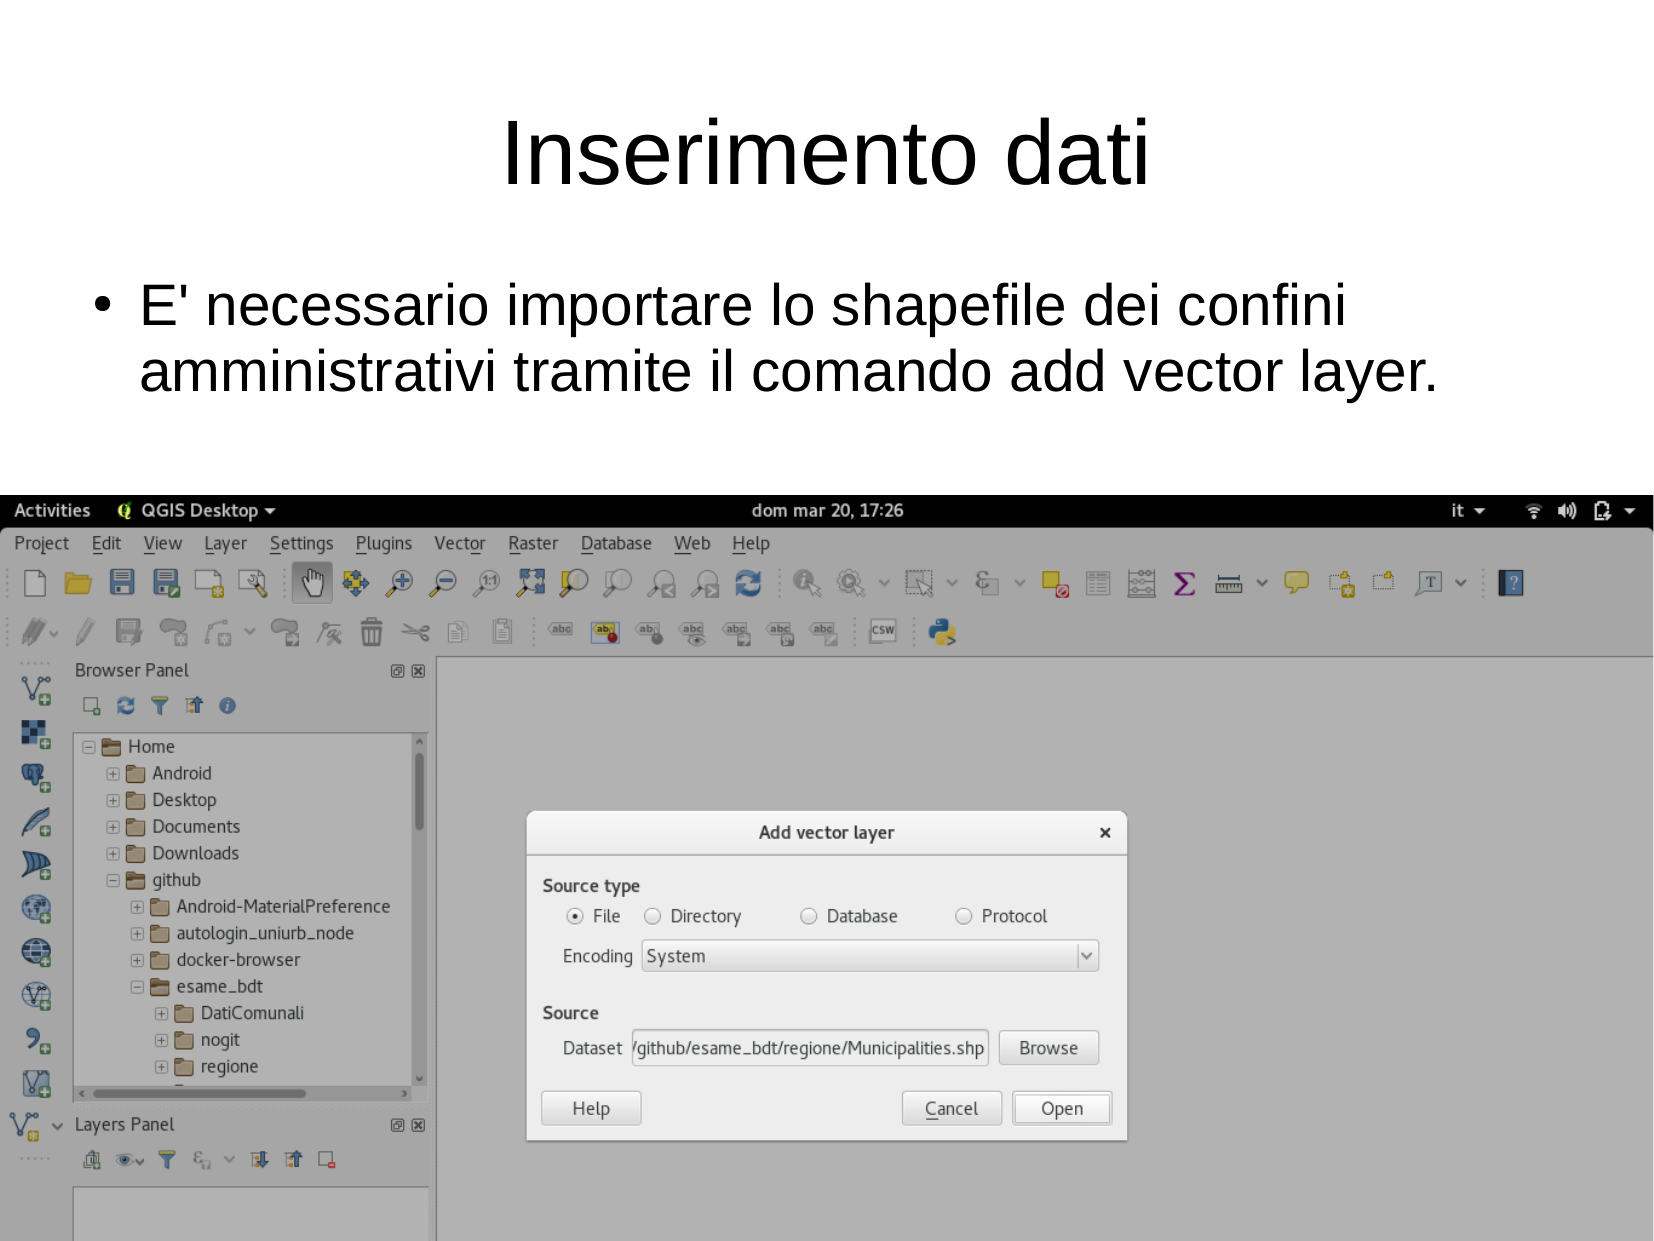

# Inserimento dati
E' necessario importare lo shapefile dei confini amministrativi tramite il comando add vector layer.